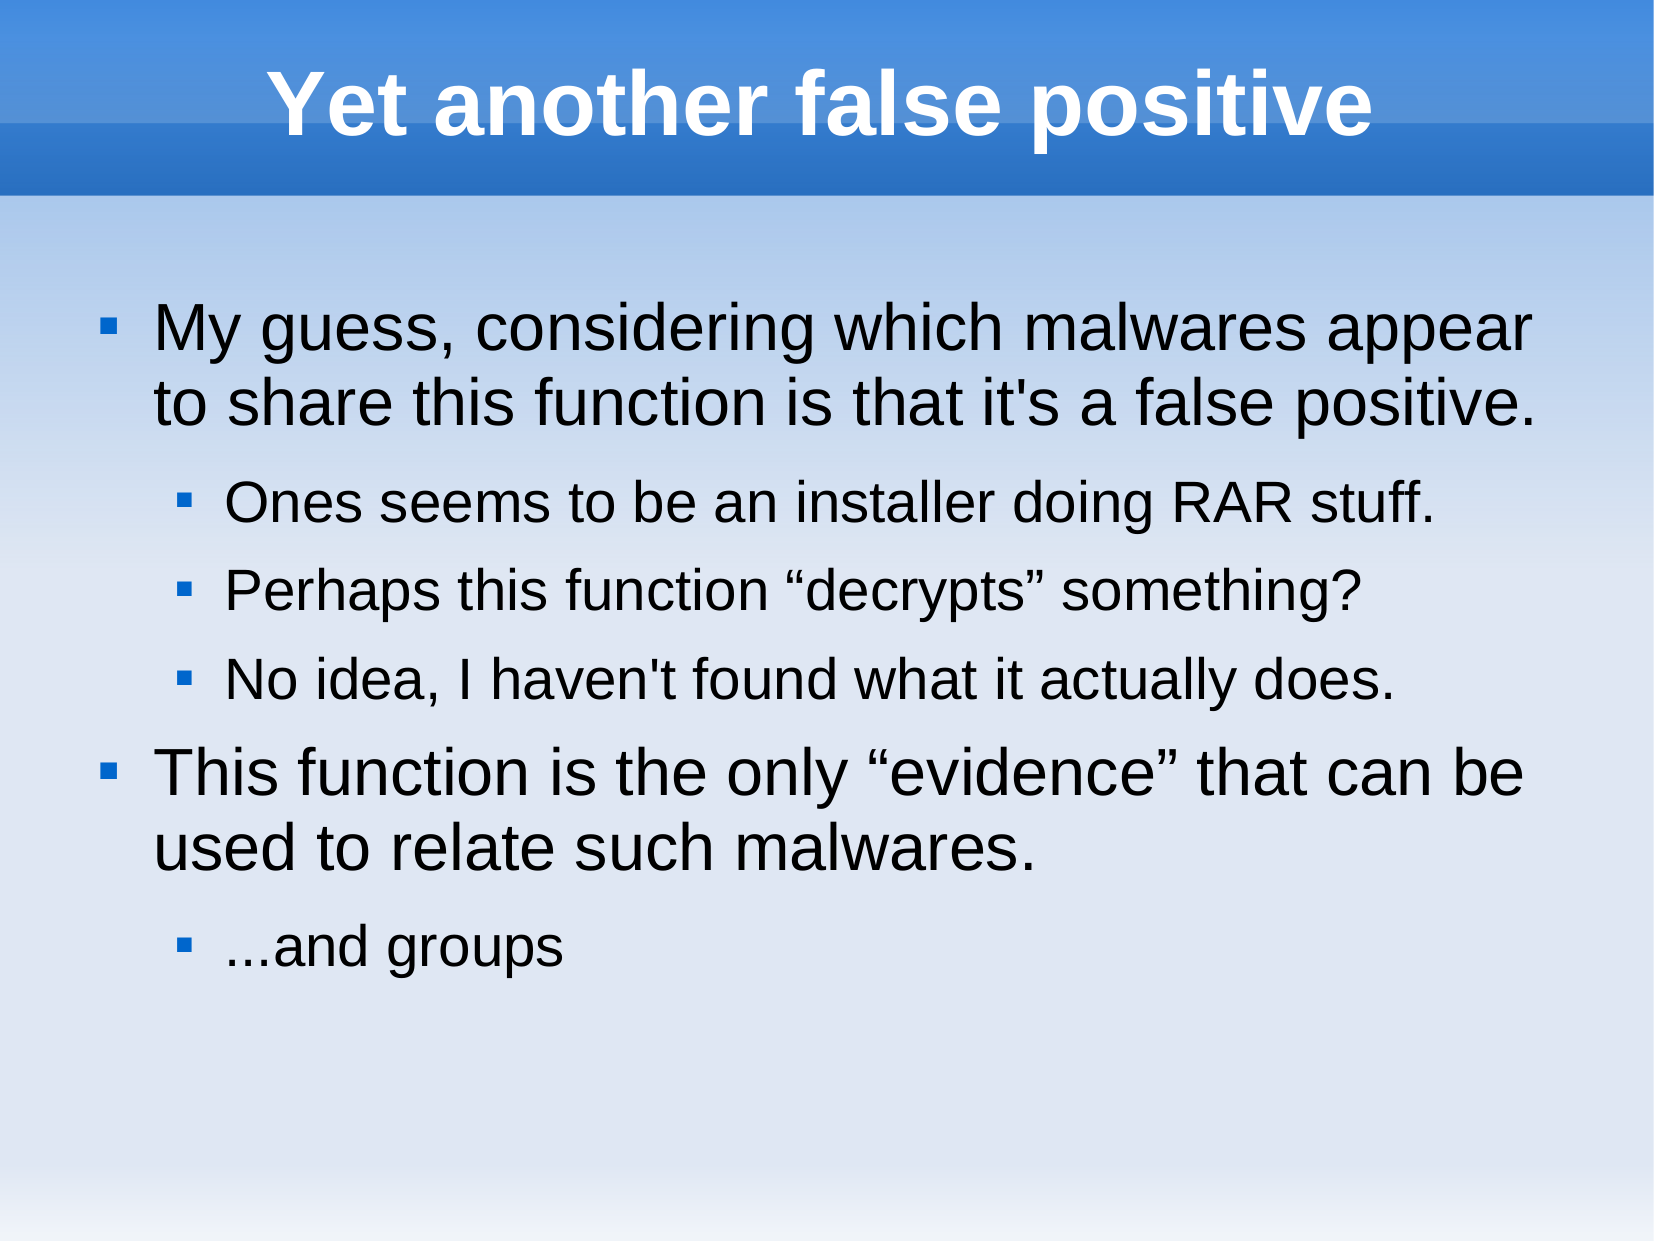

# Yet another false positive
My guess, considering which malwares appear to share this function is that it's a false positive.
Ones seems to be an installer doing RAR stuff.
Perhaps this function “decrypts” something?
No idea, I haven't found what it actually does.
This function is the only “evidence” that can be used to relate such malwares.
...and groups